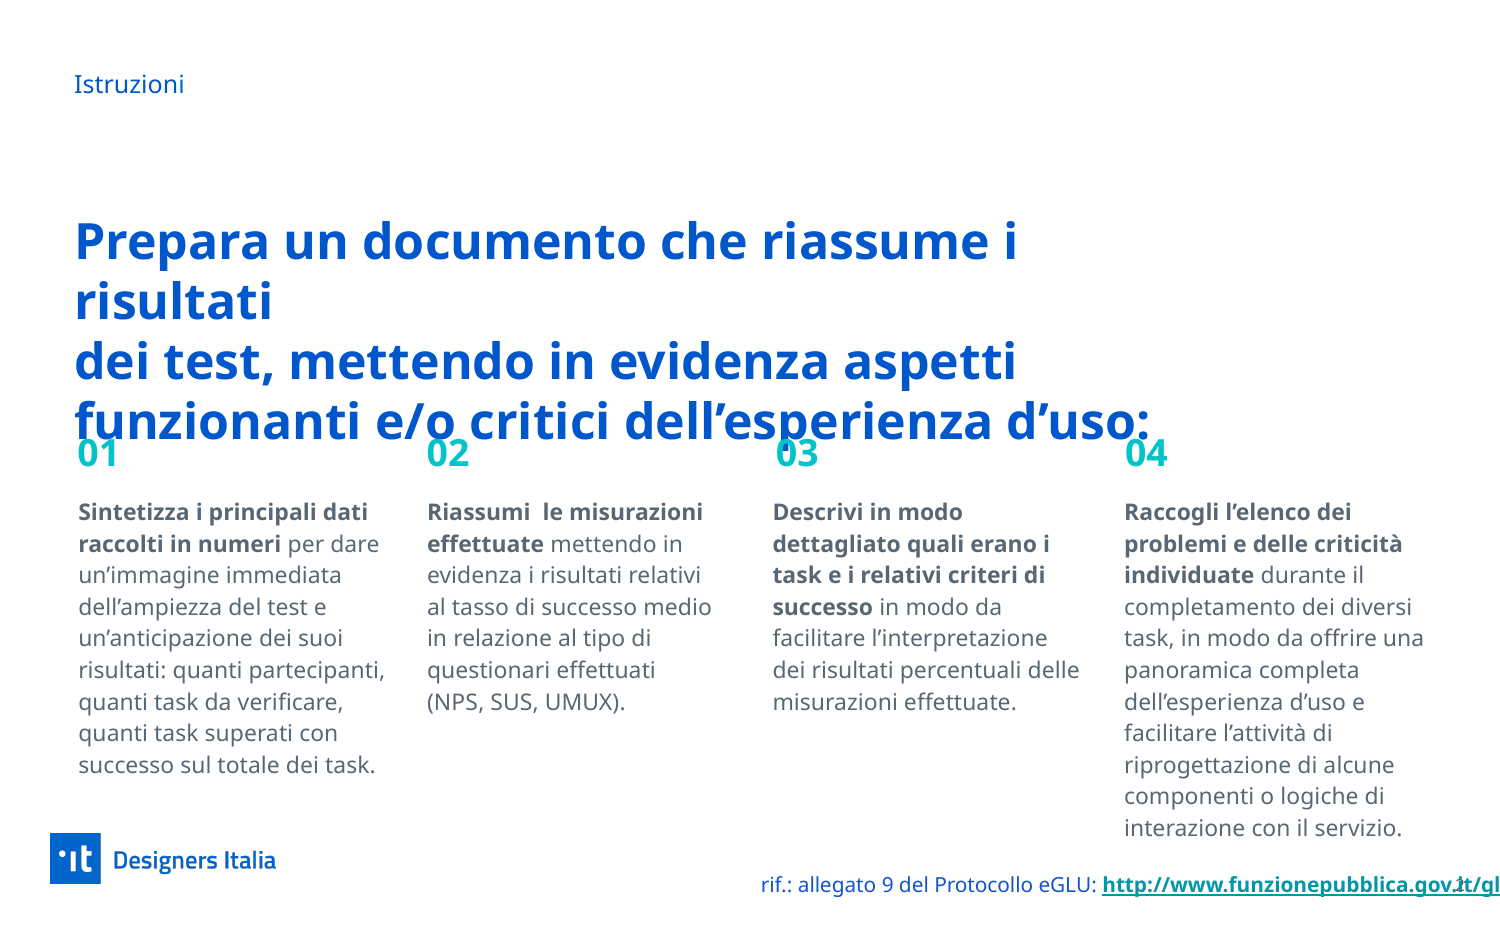

Istruzioni
Prepara un documento che riassume i risultati
dei test, mettendo in evidenza aspetti funzionanti e/o critici dell’esperienza d’uso:
01
02
03
04
Sintetizza i principali dati raccolti in numeri per dare un’immagine immediata dell’ampiezza del test e un’anticipazione dei suoi risultati: quanti partecipanti, quanti task da verificare, quanti task superati con successo sul totale dei task.
Riassumi le misurazioni effettuate mettendo in evidenza i risultati relativi al tasso di successo medio in relazione al tipo di questionari effettuati (NPS, SUS, UMUX).
Descrivi in modo dettagliato quali erano i task e i relativi criteri di successo in modo da facilitare l’interpretazione dei risultati percentuali delle misurazioni effettuate.
Raccogli l’elenco dei problemi e delle criticità individuate durante il completamento dei diversi task, in modo da offrire una panoramica completa dell’esperienza d’uso e facilitare l’attività di riprogettazione di alcune componenti o logiche di interazione con il servizio.
rif.: allegato 9 del Protocollo eGLU: http://www.funzionepubblica.gov.it/glu